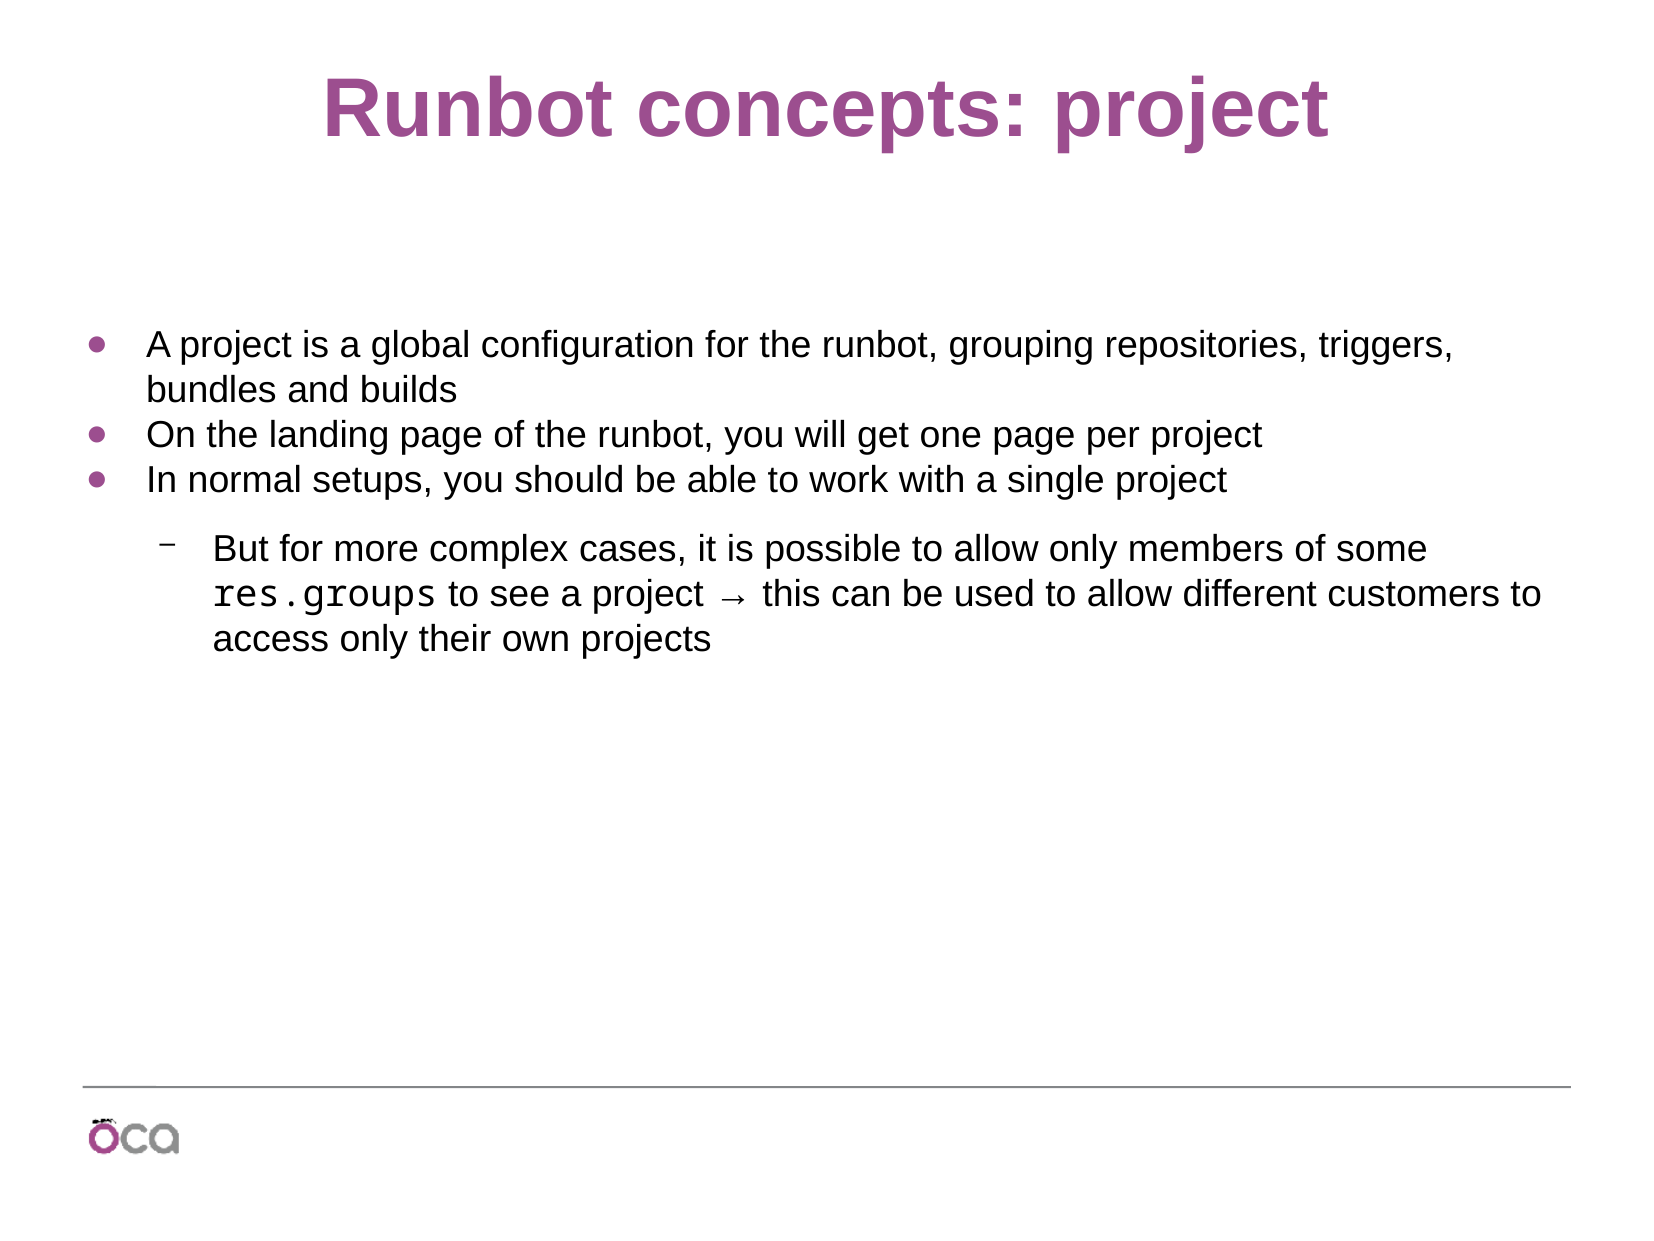

# Runbot concepts: project
A project is a global configuration for the runbot, grouping repositories, triggers, bundles and builds
On the landing page of the runbot, you will get one page per project
In normal setups, you should be able to work with a single project
But for more complex cases, it is possible to allow only members of some res.groups to see a project → this can be used to allow different customers to access only their own projects